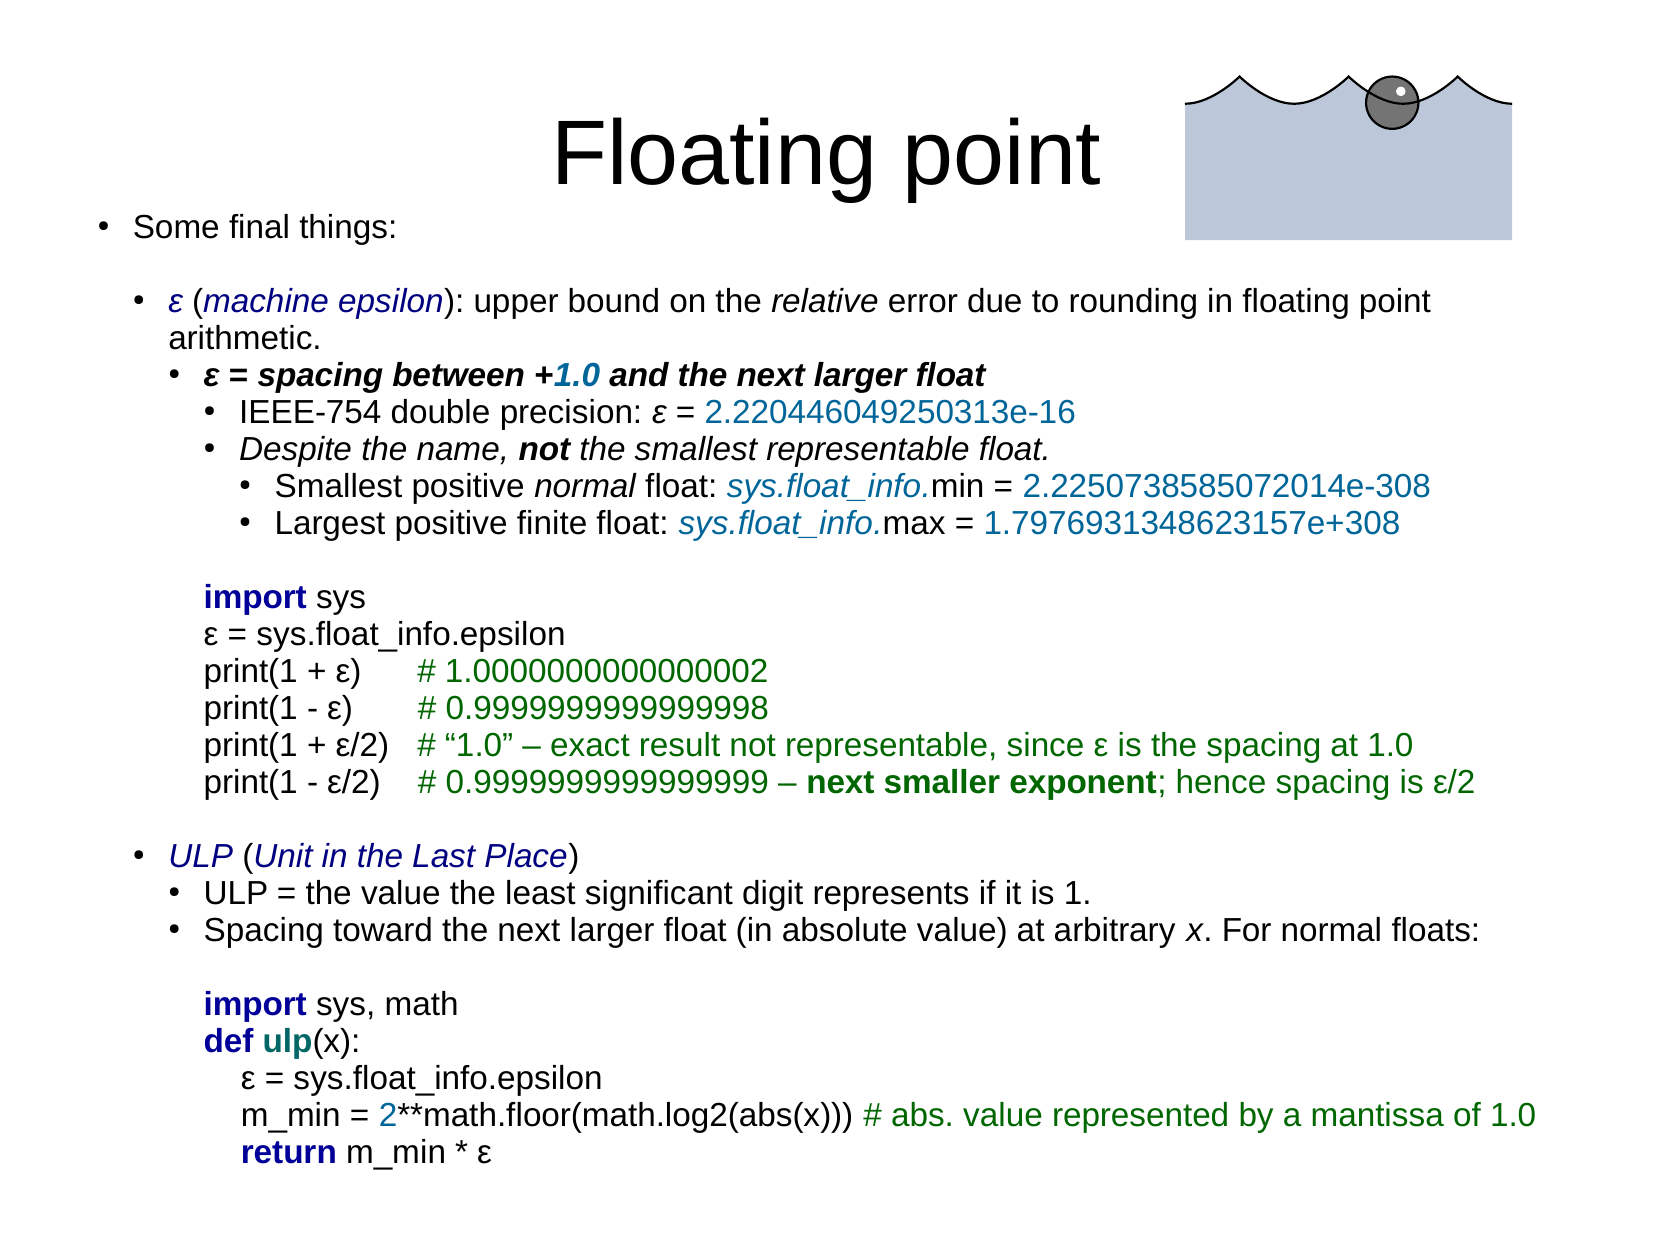

# Floating point
Some final things:
ε (machine epsilon): upper bound on the relative error due to rounding in floating point arithmetic.
ε = spacing between +1.0 and the next larger float
IEEE-754 double precision: ε = 2.220446049250313e-16
Despite the name, not the smallest representable float.
Smallest positive normal float: sys.float_info.min = 2.2250738585072014e-308
Largest positive finite float: sys.float_info.max = 1.7976931348623157e+308
import sys
ε = sys.float_info.epsilon
print(1 + ε) # 1.0000000000000002
print(1 - ε) # 0.9999999999999998
print(1 + ε/2) # “1.0” – exact result not representable, since ε is the spacing at 1.0
print(1 - ε/2) # 0.9999999999999999 – next smaller exponent; hence spacing is ε/2
ULP (Unit in the Last Place)
ULP = the value the least significant digit represents if it is 1.
Spacing toward the next larger float (in absolute value) at arbitrary x. For normal floats:
import sys, math
def ulp(x):
 ε = sys.float_info.epsilon
 m_min = 2**math.floor(math.log2(abs(x))) # abs. value represented by a mantissa of 1.0
 return m_min * ε